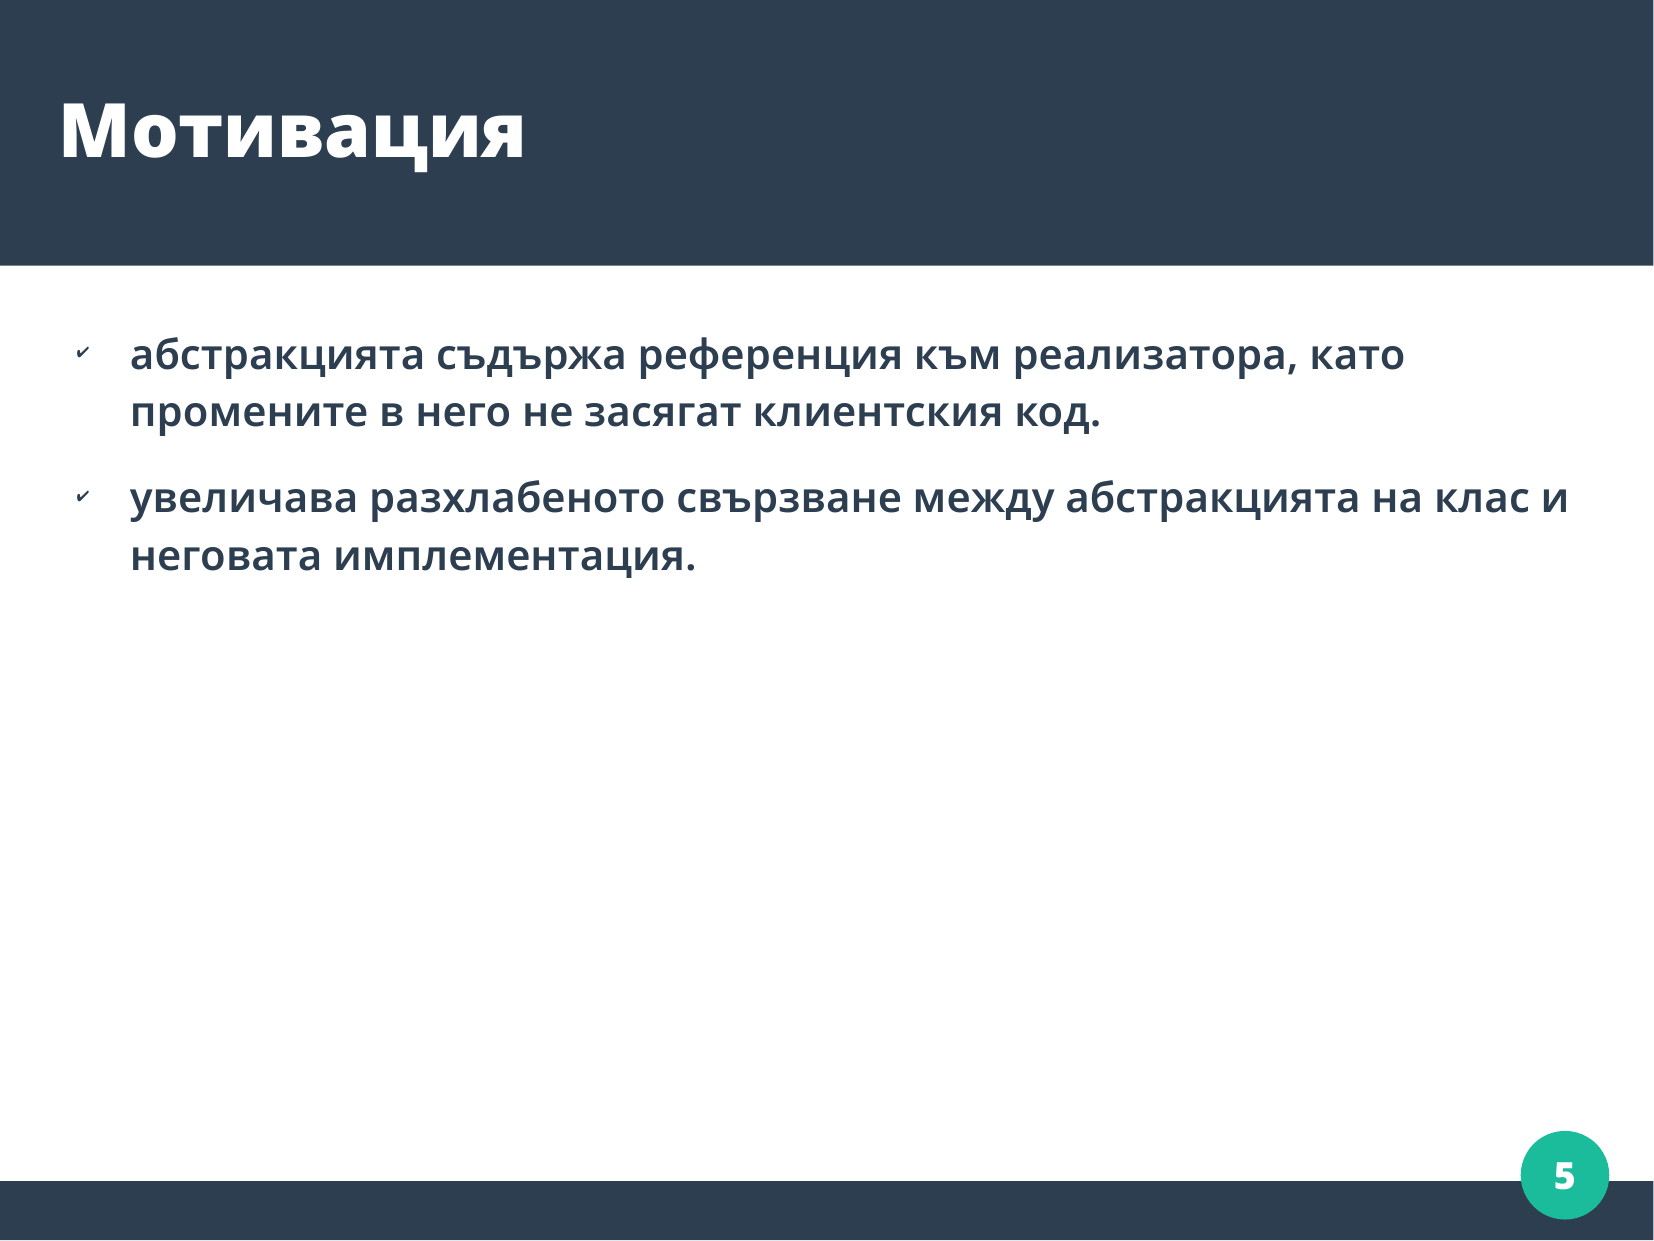

# Мотивация
абстракцията съдържа референция към реализатора, като промените в него не засягат клиентския код.
увеличава разхлабеното свързване между абстракцията на клас и неговата имплементация.
5